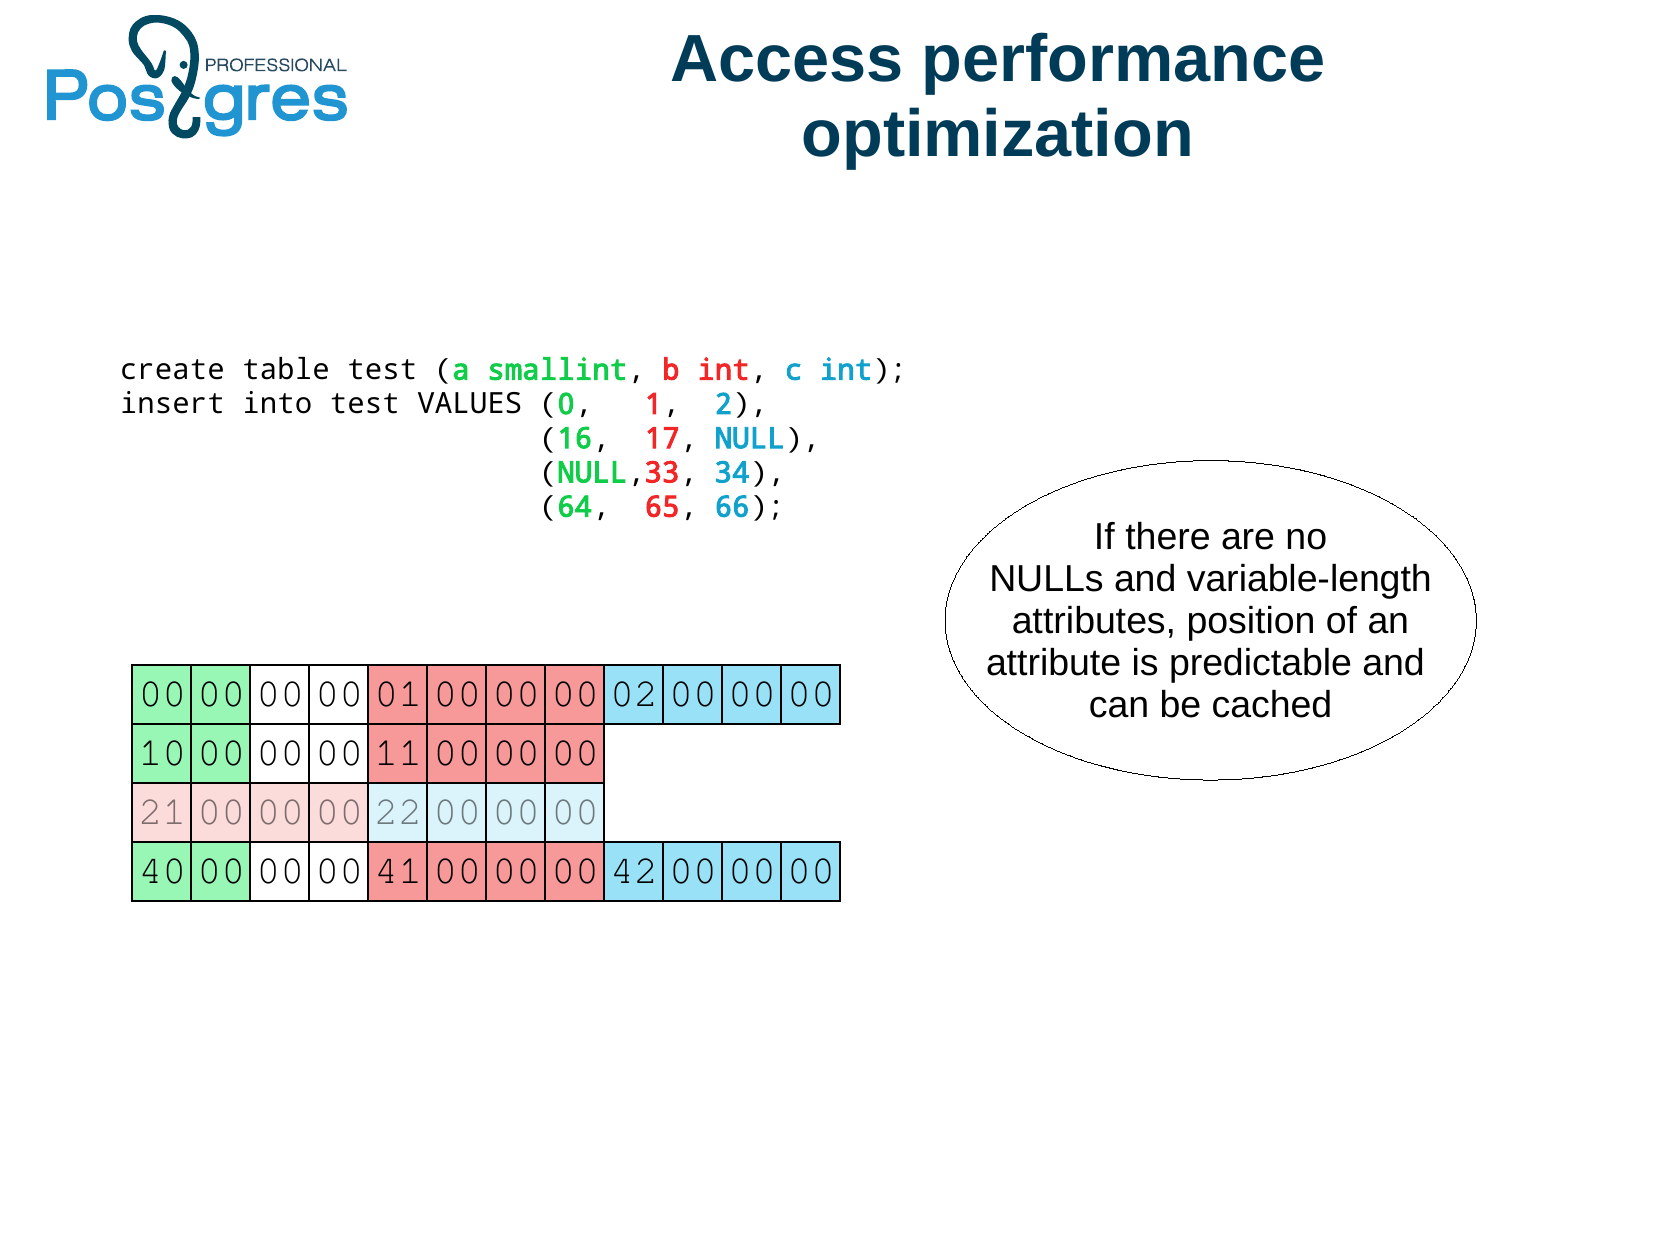

# Access performance optimization
create table test (a smallint, b int, c int);
insert into test VALUES (0, 1, 2),
 (16, 17, NULL),
 (NULL,33, 34),
 (64, 65, 66);
If there are no
NULLs and variable-length
attributes, position of an
attribute is predictable and
can be cached